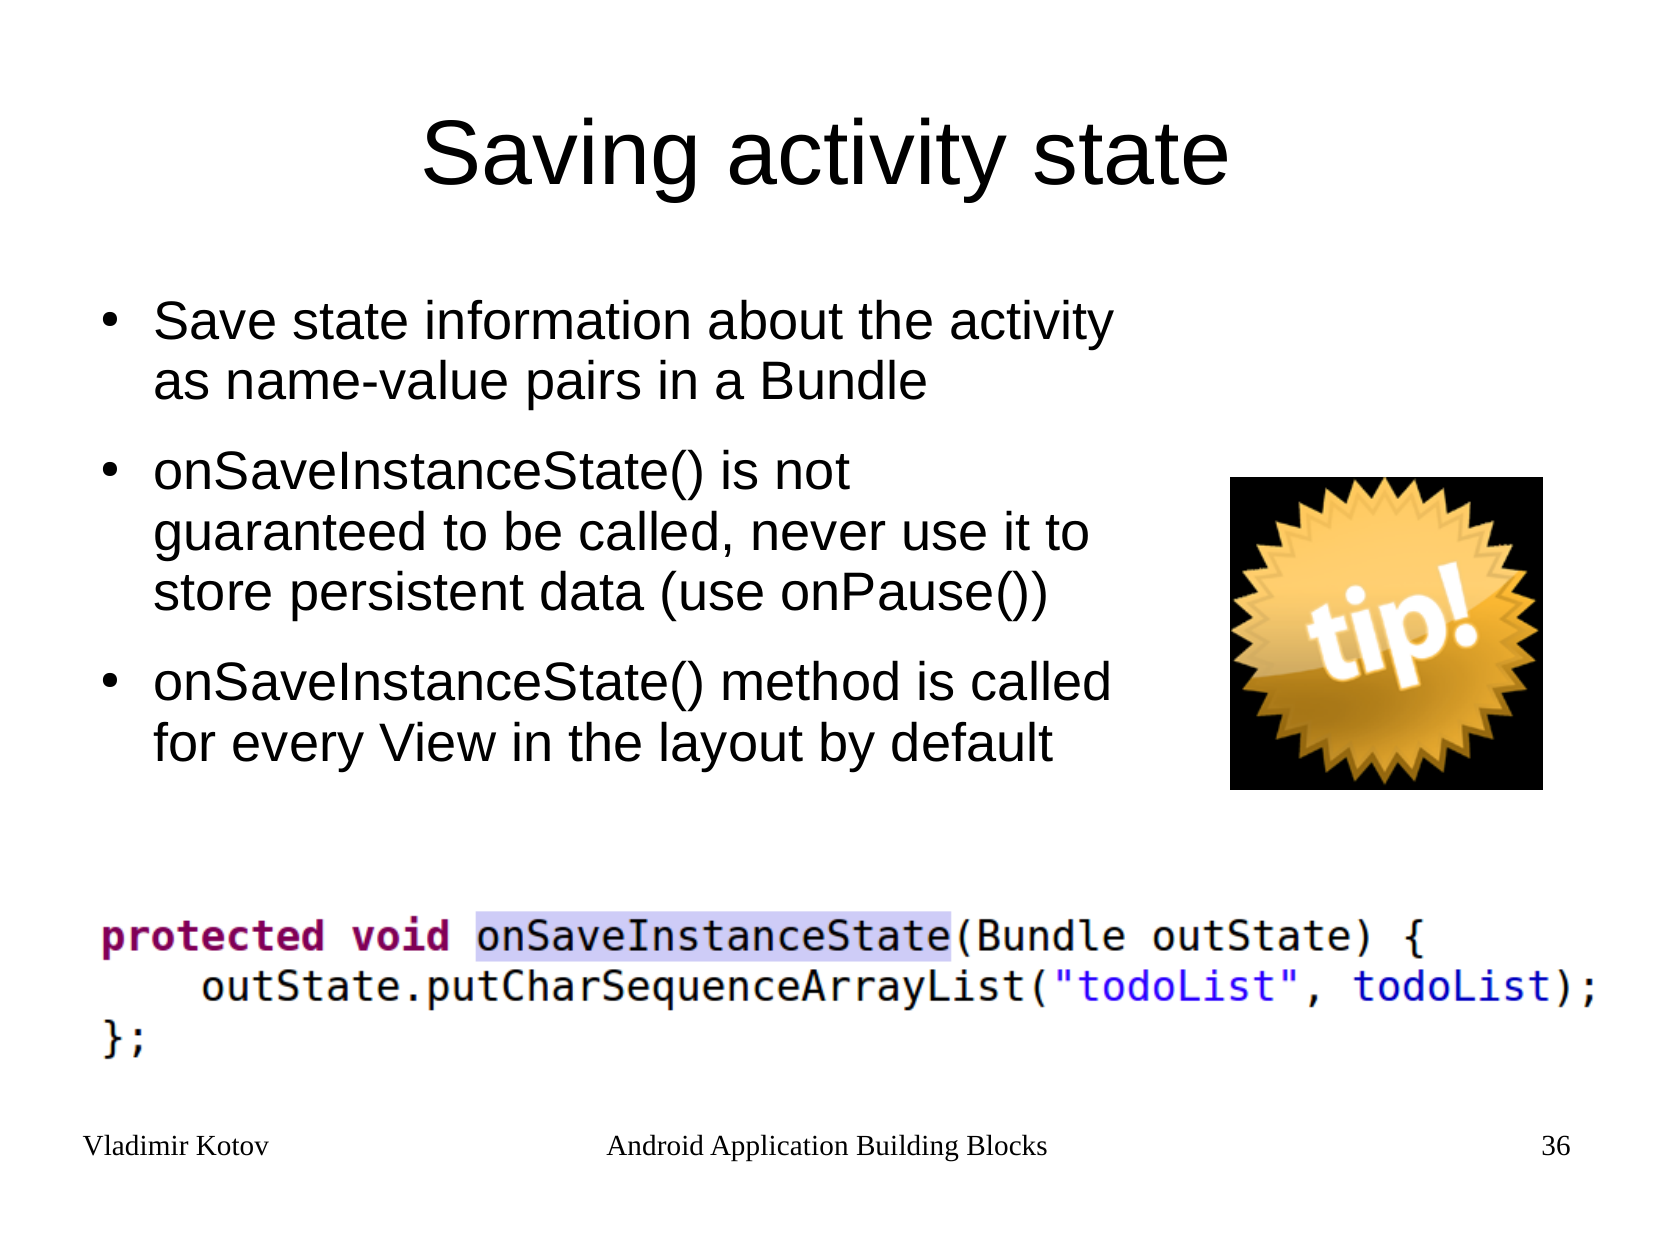

# Saving activity state
Save state information about the activity as name-value pairs in a Bundle
onSaveInstanceState() is not guaranteed to be called, never use it to store persistent data (use onPause())
onSaveInstanceState() method is called for every View in the layout by default
Vladimir Kotov
Android Application Building Blocks
36